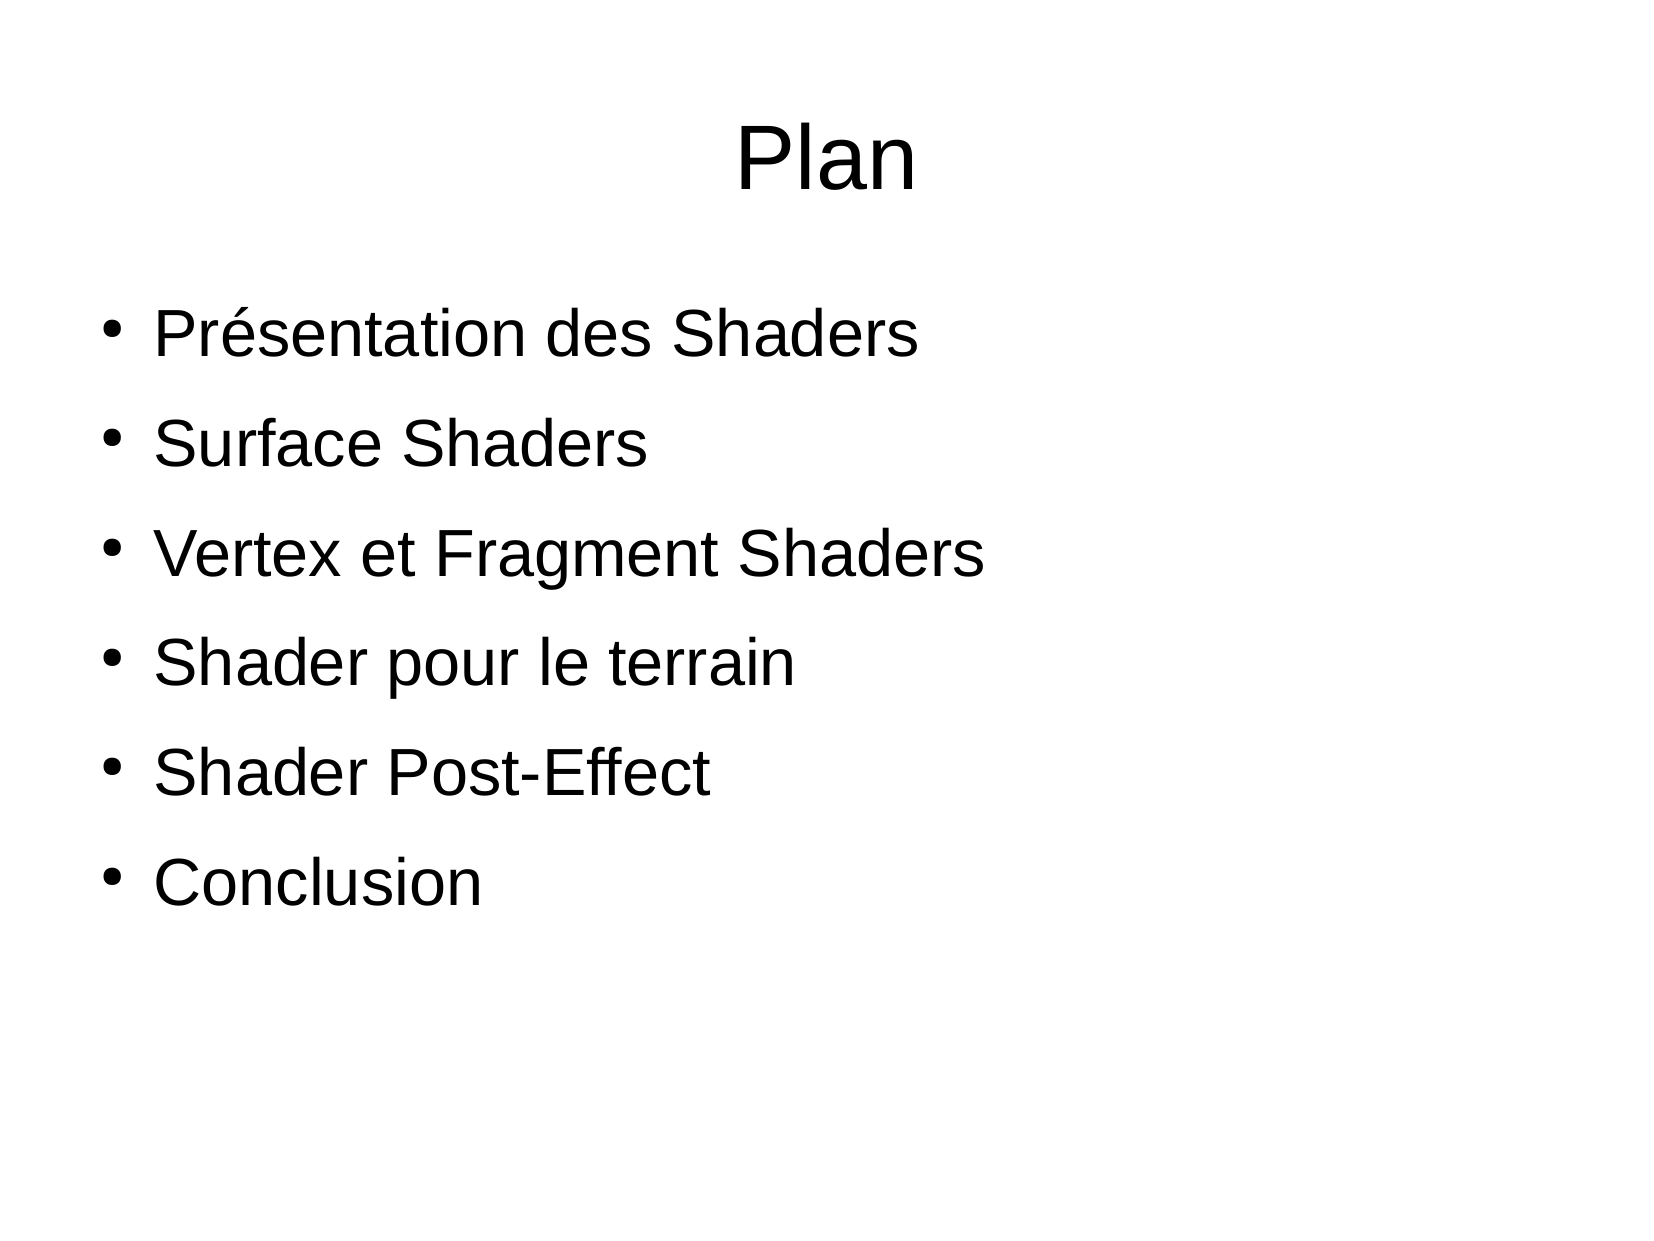

# Plan
Présentation des Shaders
Surface Shaders
Vertex et Fragment Shaders
Shader pour le terrain
Shader Post-Effect
Conclusion